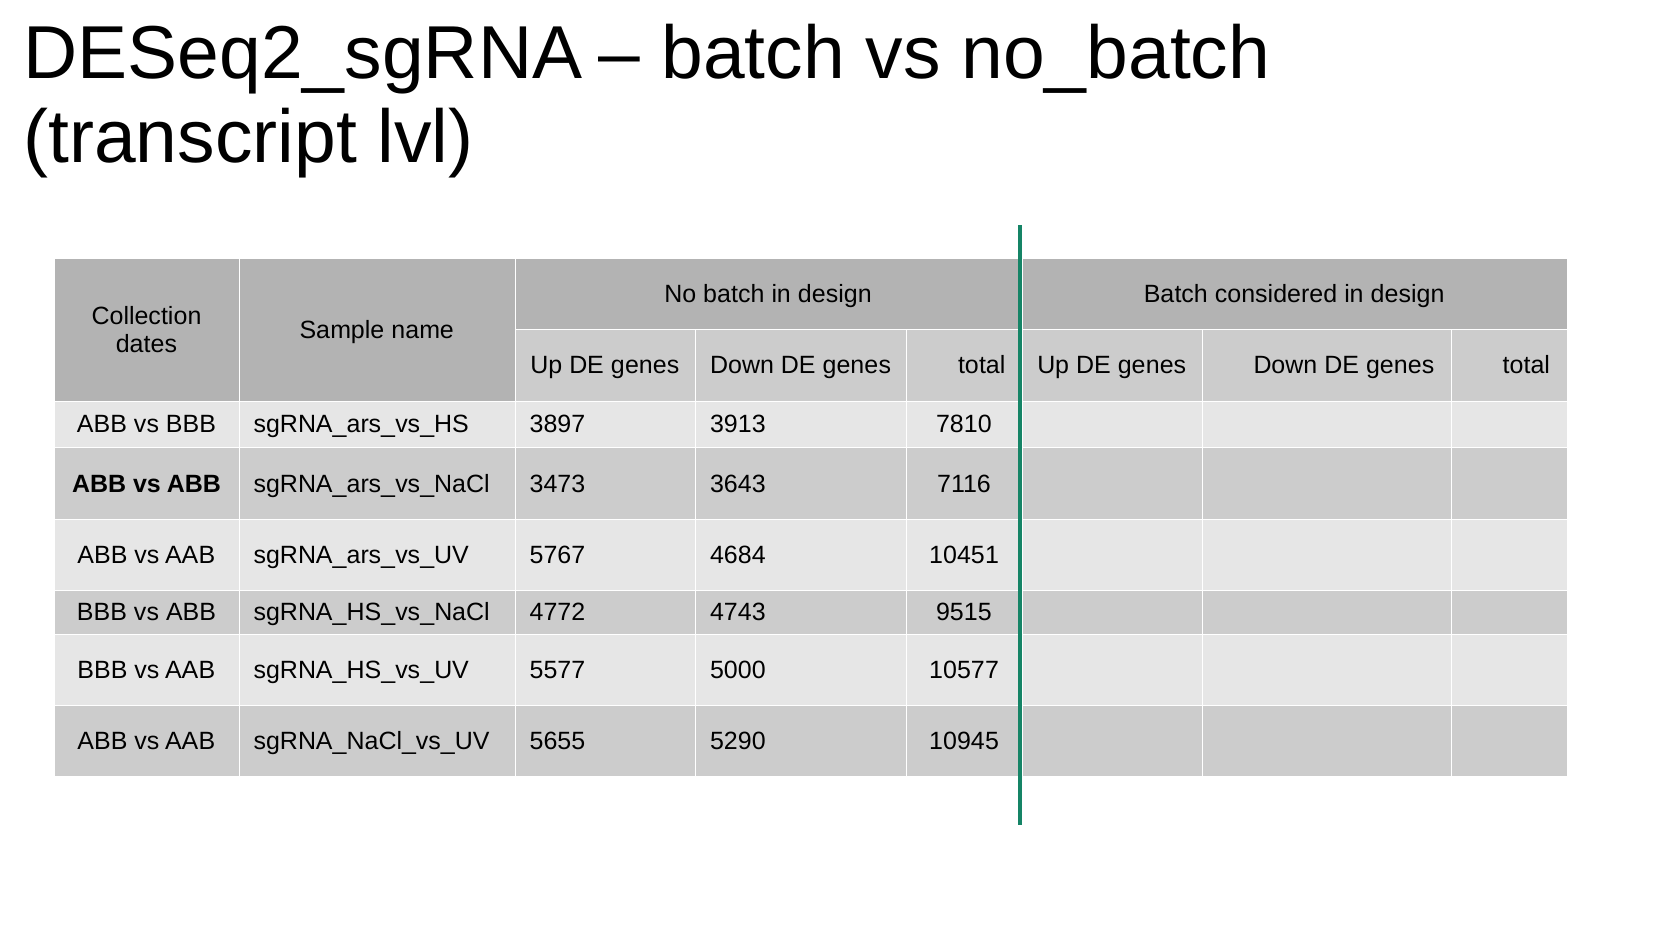

# DESeq2_sgRNA – batch vs no_batch (transcript lvl)
| Collection dates | Sample name | No batch in design | | | Batch considered in design | | |
| --- | --- | --- | --- | --- | --- | --- | --- |
| | | Up DE genes | Down DE genes | total | Up DE genes | Down DE genes | total |
| ABB vs BBB | sgRNA\_ars\_vs\_HS | 3897 | 3913 | 7810 | | | |
| ABB vs ABB | sgRNA\_ars\_vs\_NaCl | 3473 | 3643 | 7116 | | | |
| ABB vs AAB | sgRNA\_ars\_vs\_UV | 5767 | 4684 | 10451 | | | |
| BBB vs ABB | sgRNA\_HS\_vs\_NaCl | 4772 | 4743 | 9515 | | | |
| BBB vs AAB | sgRNA\_HS\_vs\_UV | 5577 | 5000 | 10577 | | | |
| ABB vs AAB | sgRNA\_NaCl\_vs\_UV | 5655 | 5290 | 10945 | | | |